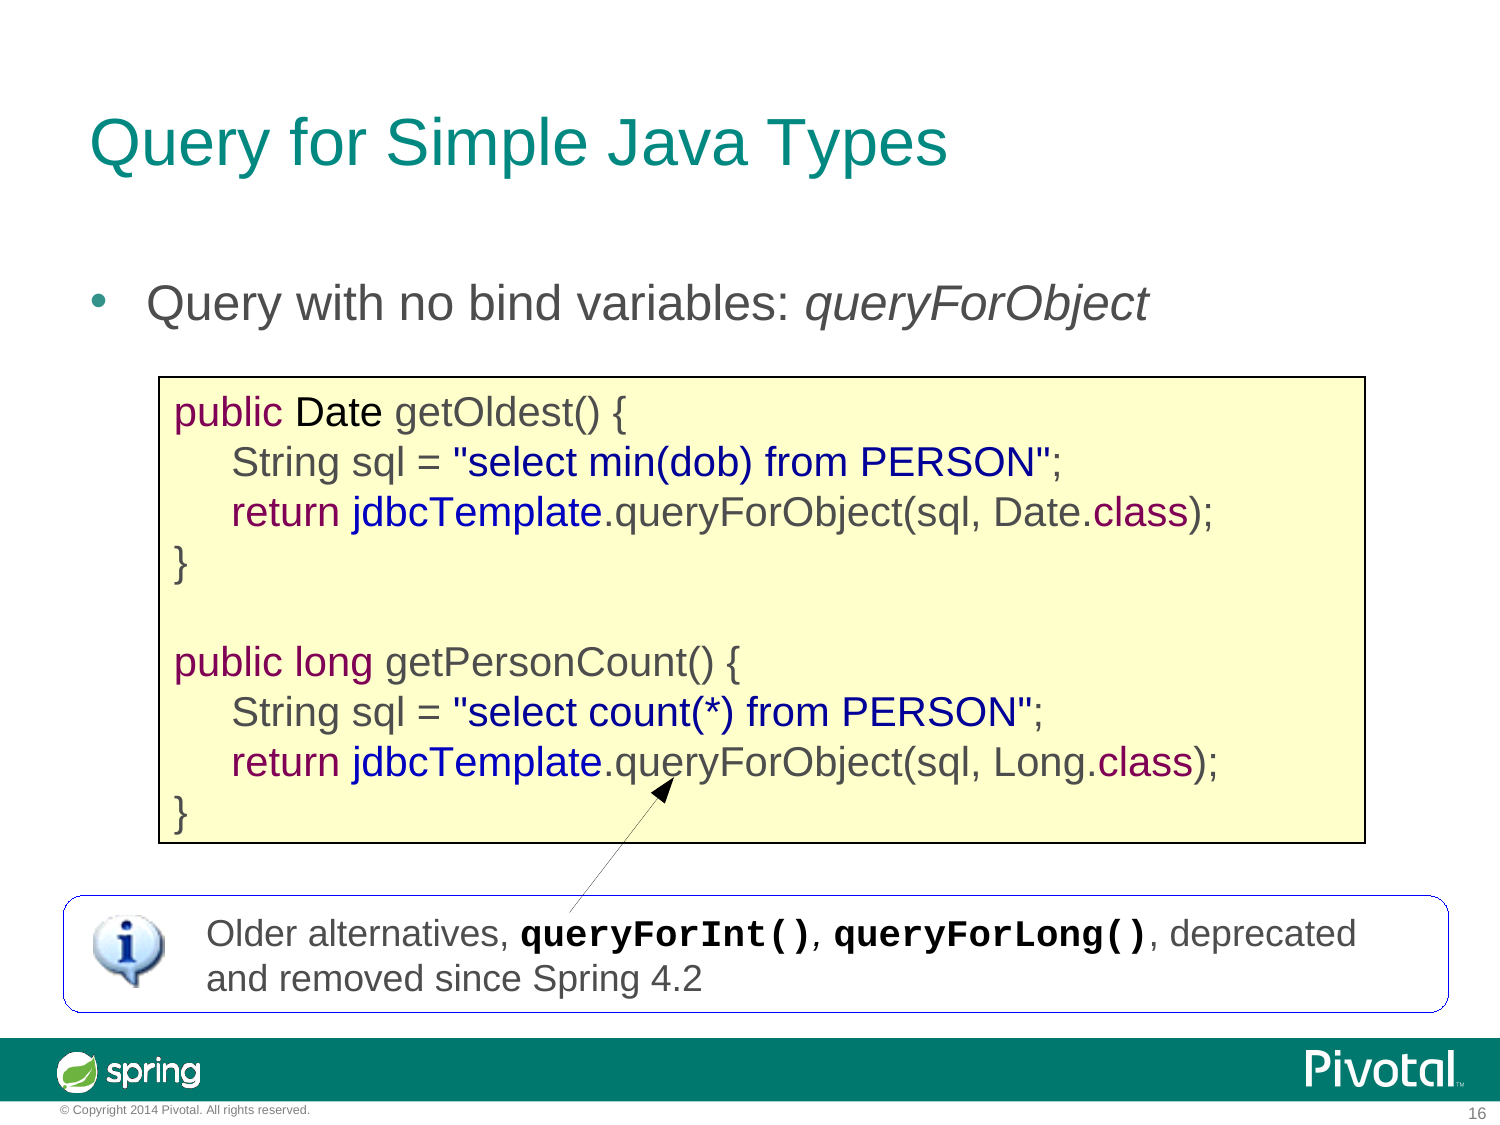

# Query for Simple Java Types
Query with no bind variables: queryForObject
public Date getOldest() {
 String sql = "select min(dob) from PERSON";
 return jdbcTemplate.queryForObject(sql, Date.class);
}
public long getPersonCount() {
 String sql = "select count(*) from PERSON";
 return jdbcTemplate.queryForObject(sql, Long.class);
}
Older alternatives, queryForInt(), queryForLong(), deprecated and removed since Spring 4.2